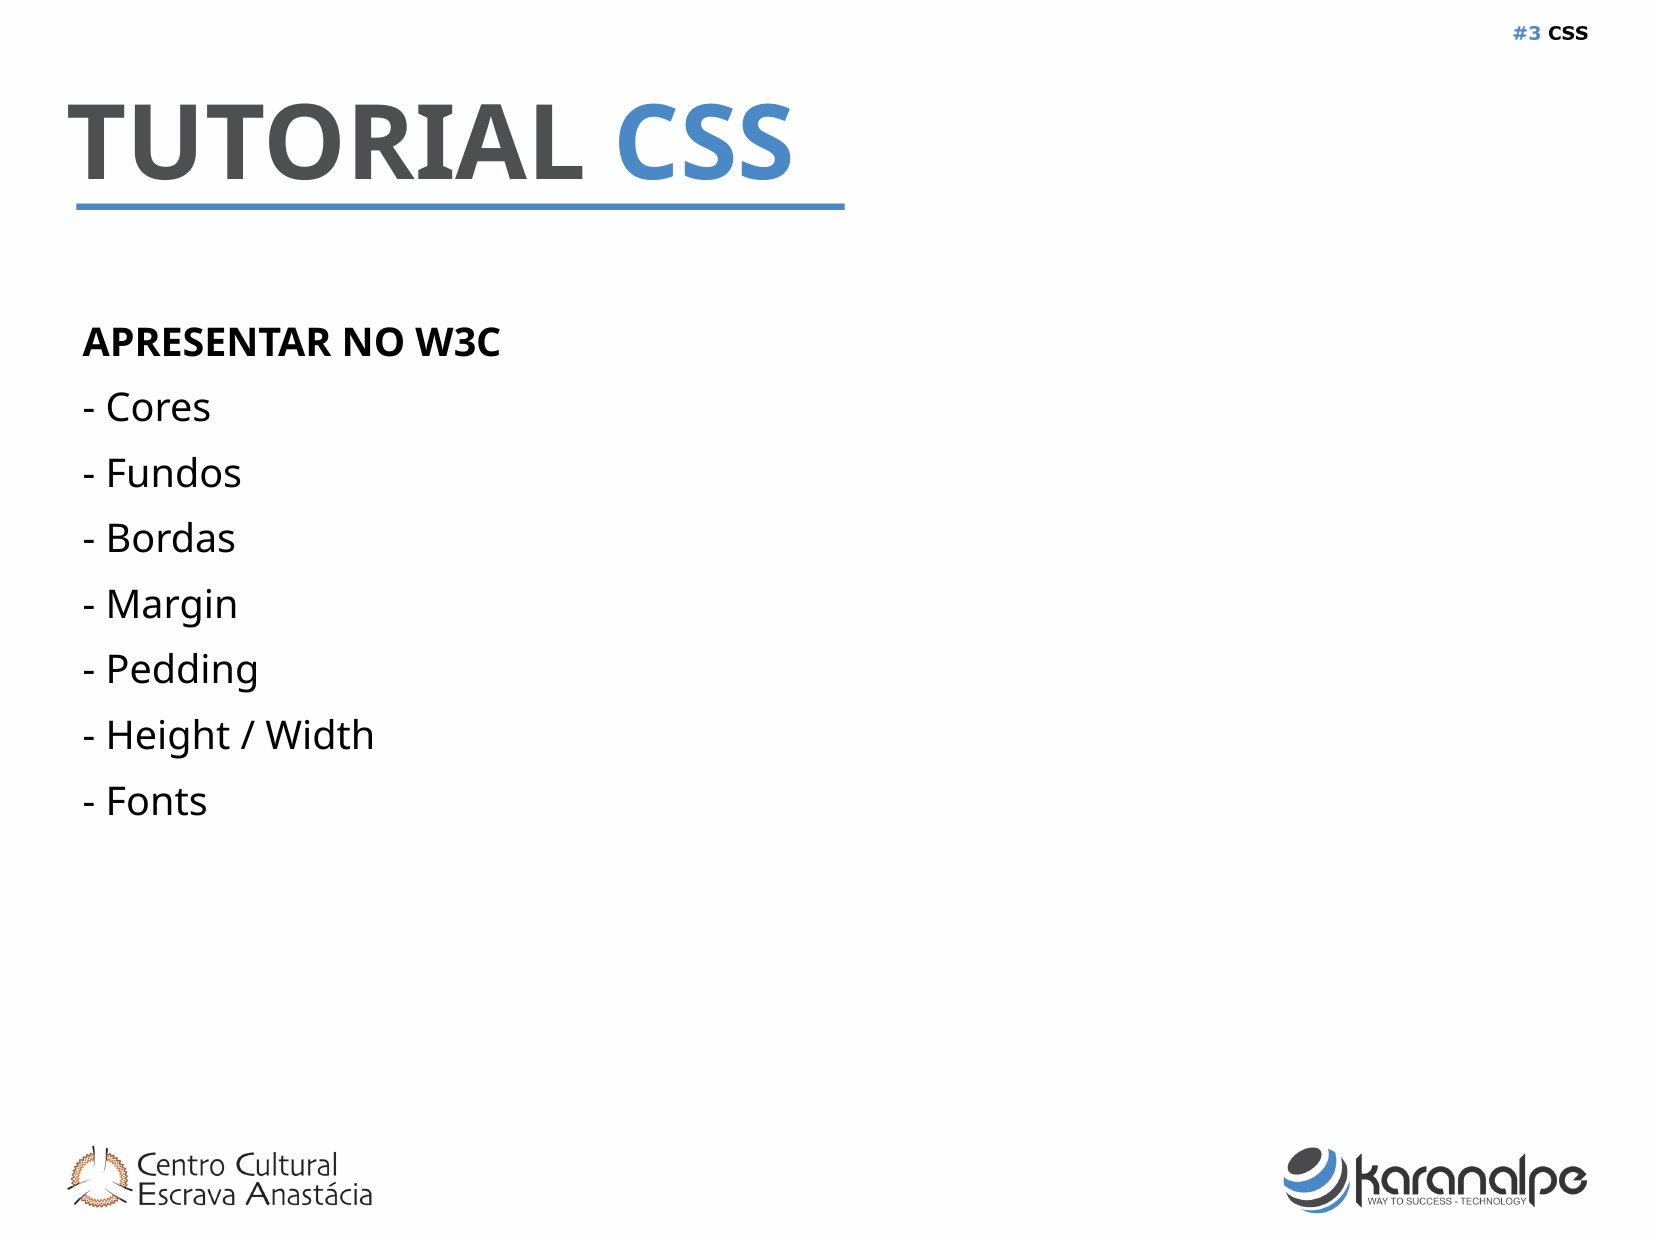

# TUTORIAL CSS
APRESENTAR NO W3C
- Cores
- Fundos
- Bordas
- Margin
- Pedding
- Height / Width
- Fonts